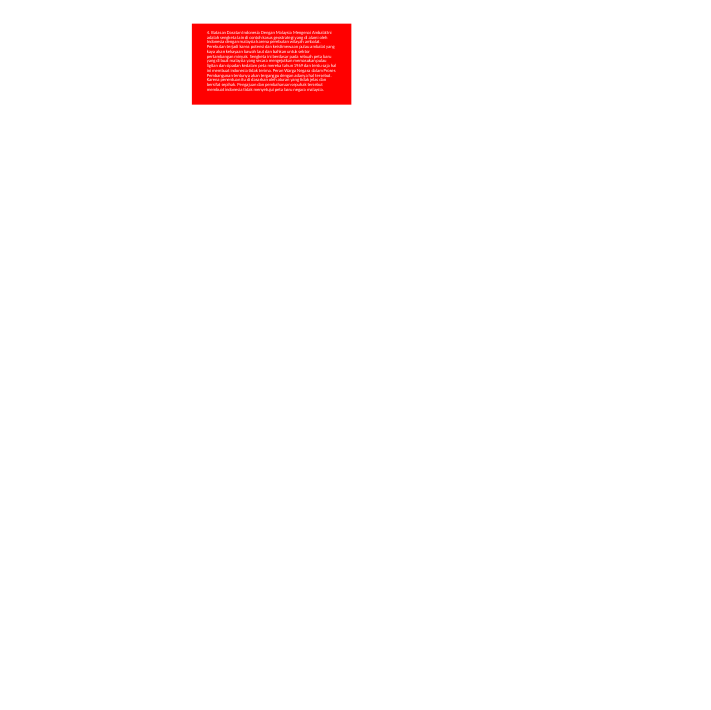

# 4. Batasan Daratan Indonesia Dengan Malaysia Mengenai AmbalatIni adalah sengketa lain di contoh kasus geostrategi yang di alami oleh Indonesia dengan malaysia karena perebutan wilayah ambalat. Perebutan terjadi karea potensi dan keistimewaan pulau ambalat yang kaya akan kekayaan bawah laut dan bahkan untuk sektor pertambangan minyak. Sengketa ini berdasar pada sebuah peta baru yang di buat malaysia yang secara mengejutkan memasukan pulau ligitan dan sipadan kedalam peta mereka tahun 1969 dan tentu saja hal ini membuat indonesia tidak terima. Peran Warga Negara dalam Proses Pembangunan tentunya akan terganggu dengan adanya hal tersebut. Karena penentuan itu di dasarkan oleh aturan yang tidak jelas dan bersifat sepihak. Pengajuan dan pembaharuan sepuhak tersebut membuat indonesia tidak menyetujui peta baru negara malaysia.